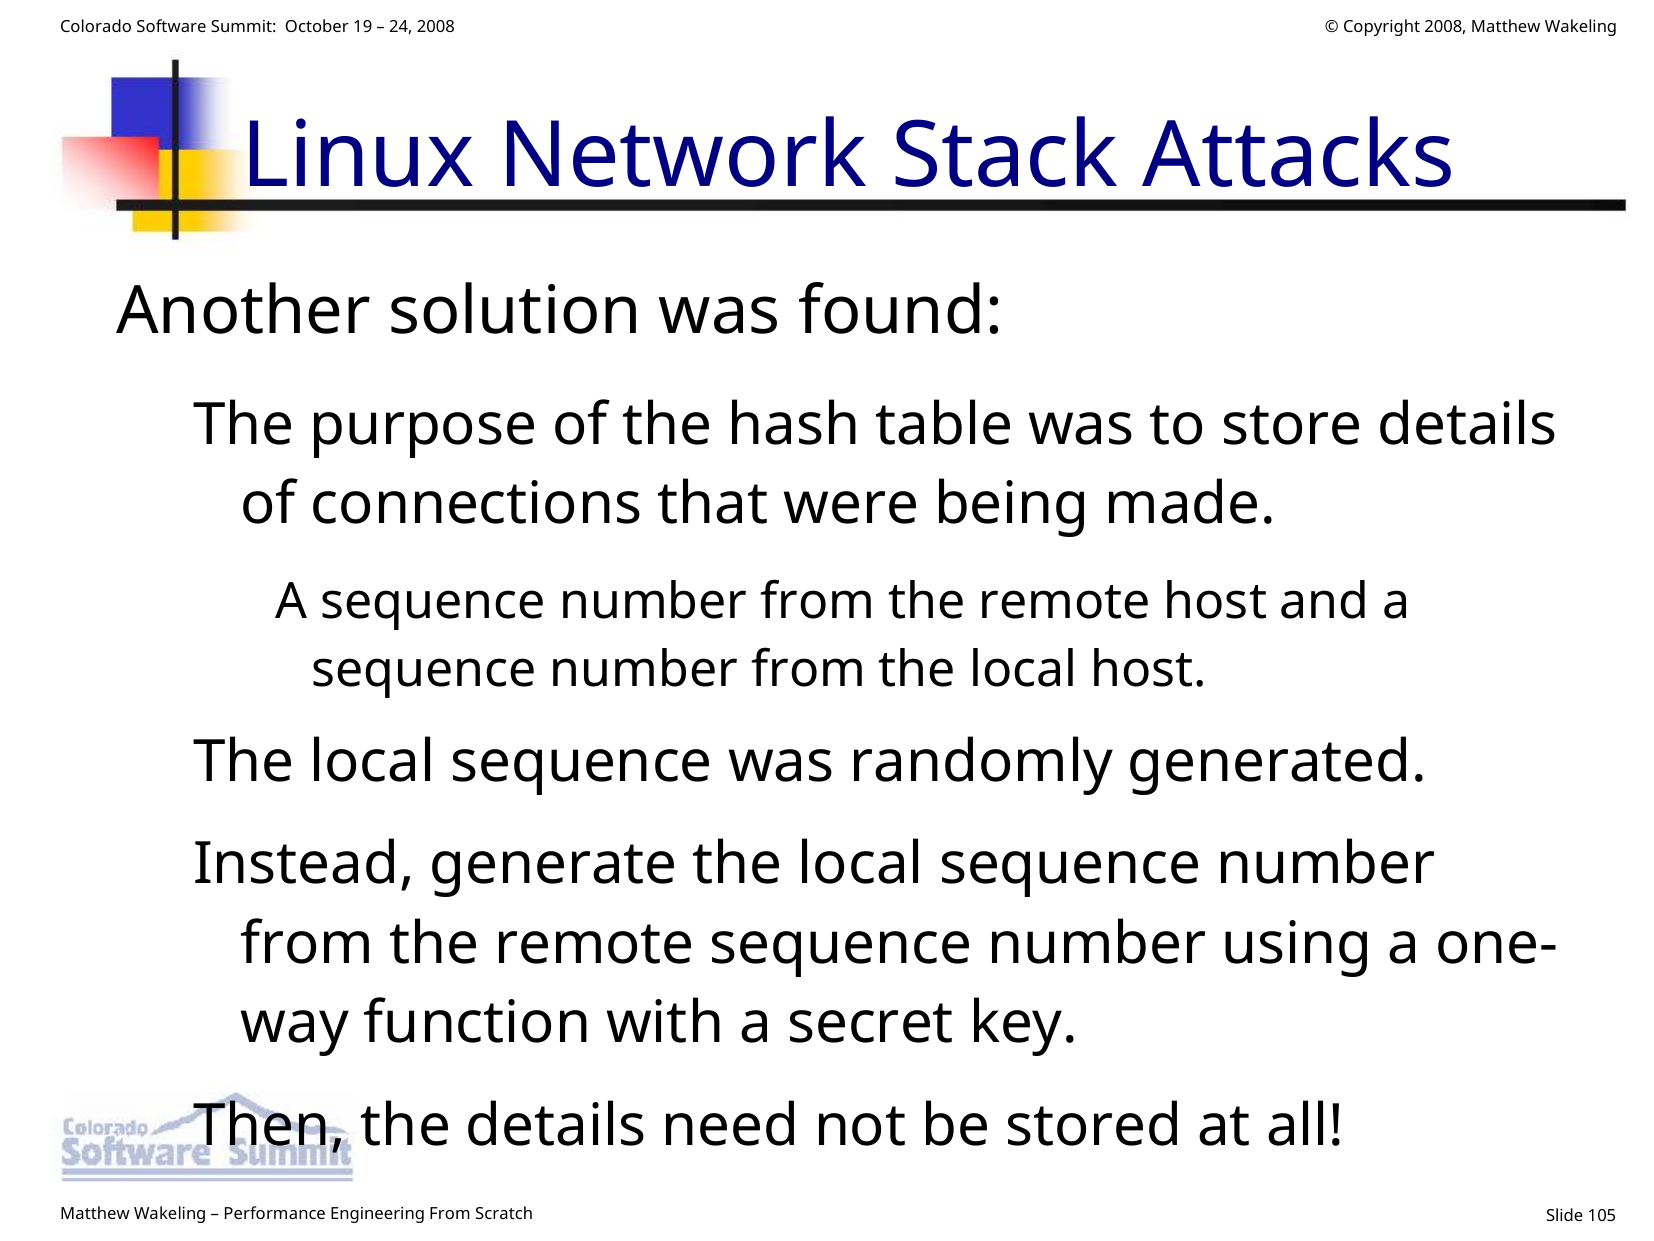

# Linux Network Stack Attacks
Another solution was found:
The purpose of the hash table was to store details of connections that were being made.
A sequence number from the remote host and a sequence number from the local host.
The local sequence was randomly generated.
Instead, generate the local sequence number from the remote sequence number using a one-way function with a secret key.
Then, the details need not be stored at all!